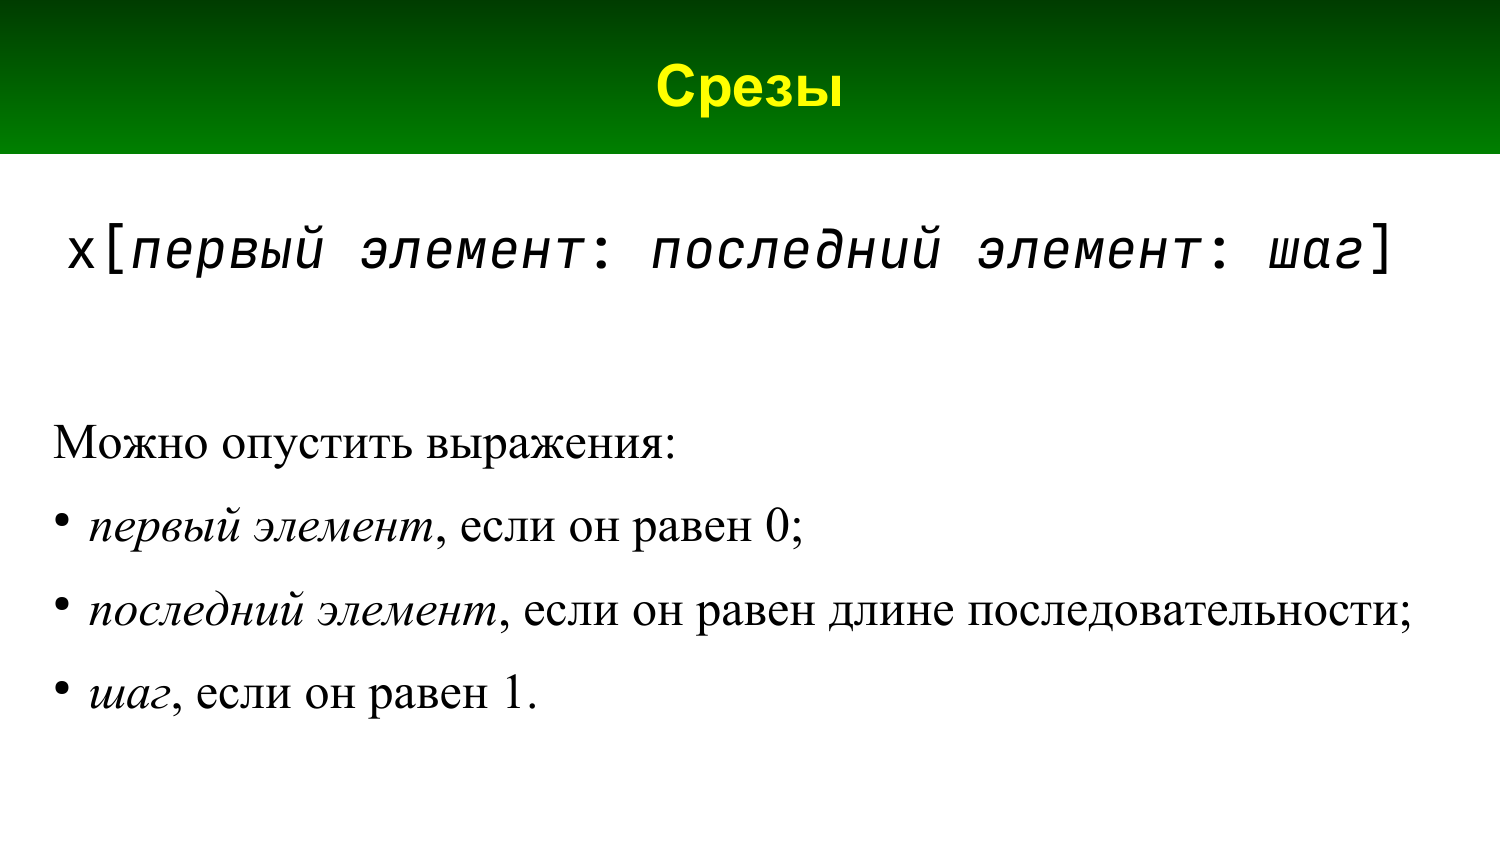

# Срезы
x[первый элемент: последний элемент: шаг]
Можно опустить выражения:
первый элемент, если он равен 0;
последний элемент, если он равен длине последовательности;
шаг, если он равен 1.